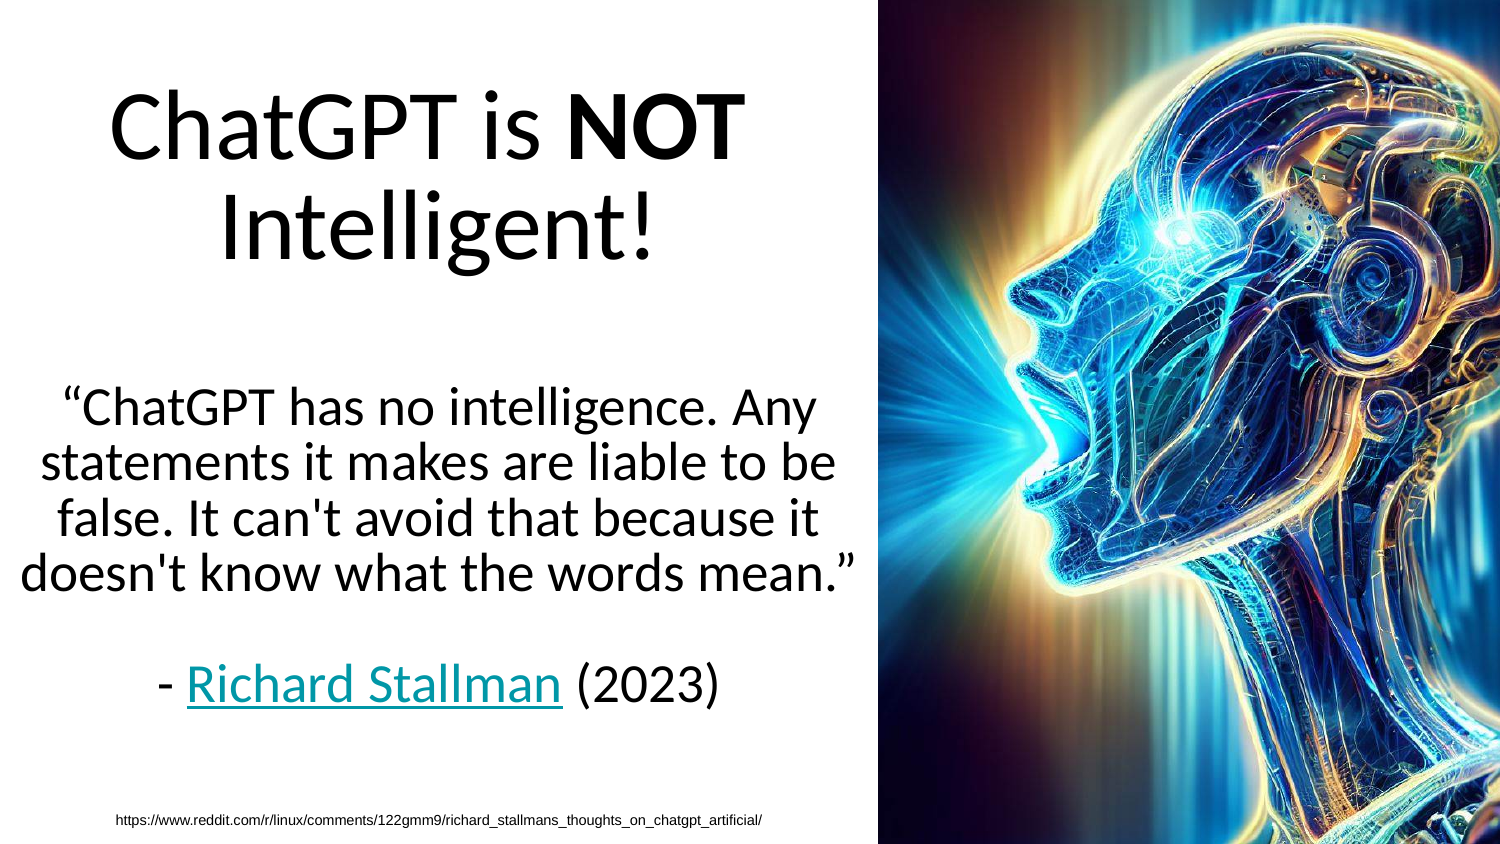

# ChatGPT is NOT Intelligent! “ChatGPT has no intelligence. Any statements it makes are liable to be false. It can't avoid that because it doesn't know what the words mean.” - Richard Stallman (2023)
https://www.reddit.com/r/linux/comments/122gmm9/richard_stallmans_thoughts_on_chatgpt_artificial/